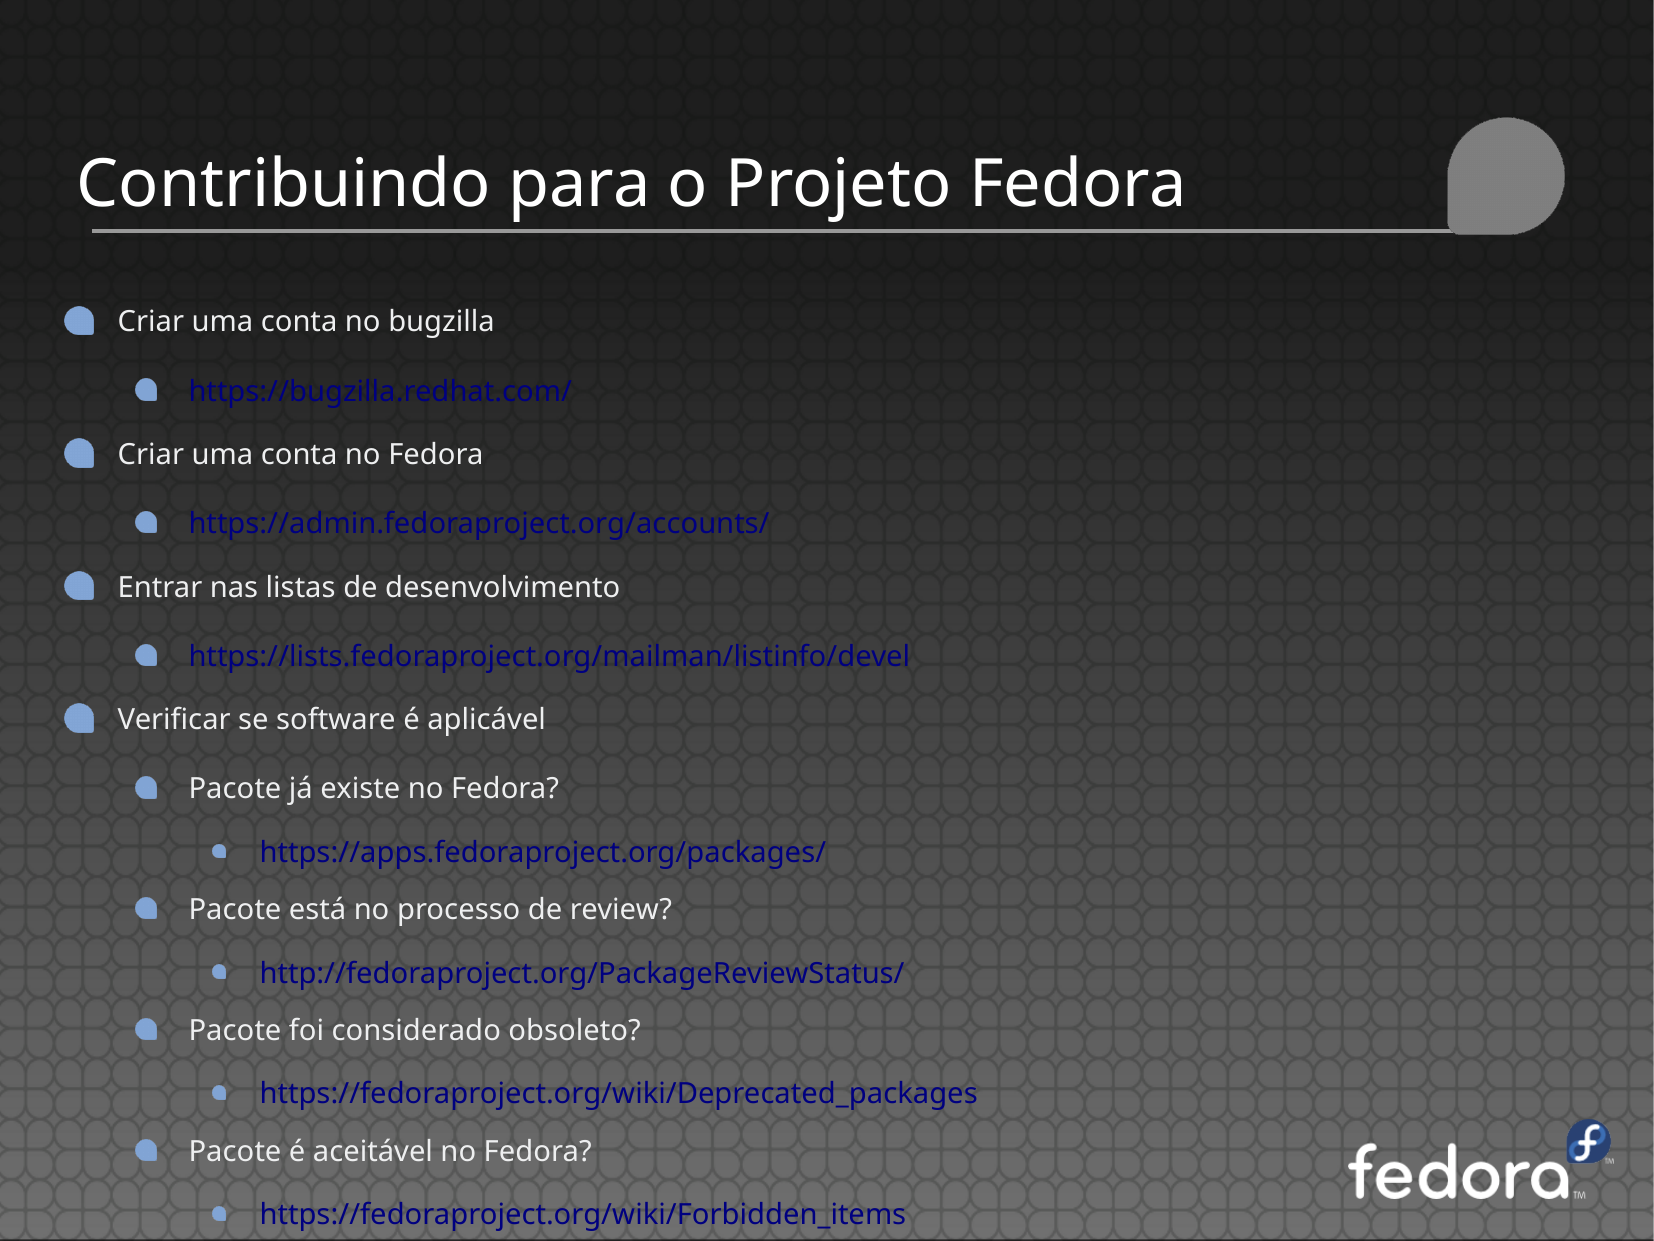

# Contribuindo para o Projeto Fedora
Criar uma conta no bugzilla
https://bugzilla.redhat.com/
Criar uma conta no Fedora
https://admin.fedoraproject.org/accounts/
Entrar nas listas de desenvolvimento
https://lists.fedoraproject.org/mailman/listinfo/devel
Verificar se software é aplicável
Pacote já existe no Fedora?
https://apps.fedoraproject.org/packages/
Pacote está no processo de review?
http://fedoraproject.org/PackageReviewStatus/
Pacote foi considerado obsoleto?
https://fedoraproject.org/wiki/Deprecated_packages
Pacote é aceitável no Fedora?
https://fedoraproject.org/wiki/Forbidden_items